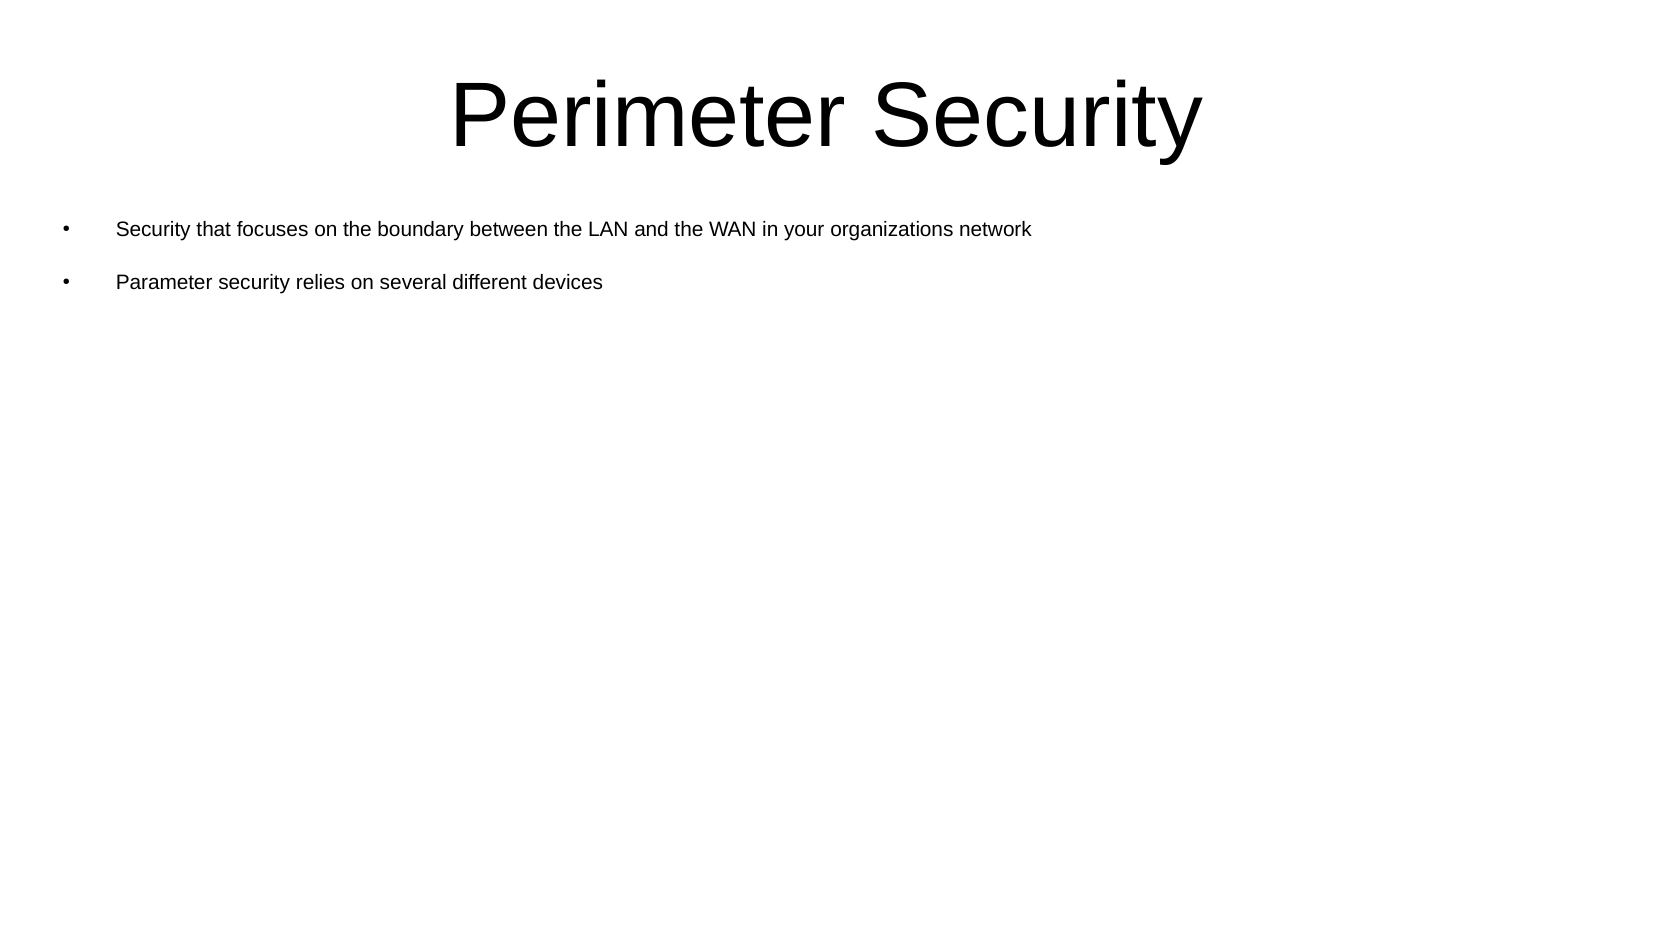

# Perimeter Security
Security that focuses on the boundary between the LAN and the WAN in your organizations network
Parameter security relies on several different devices